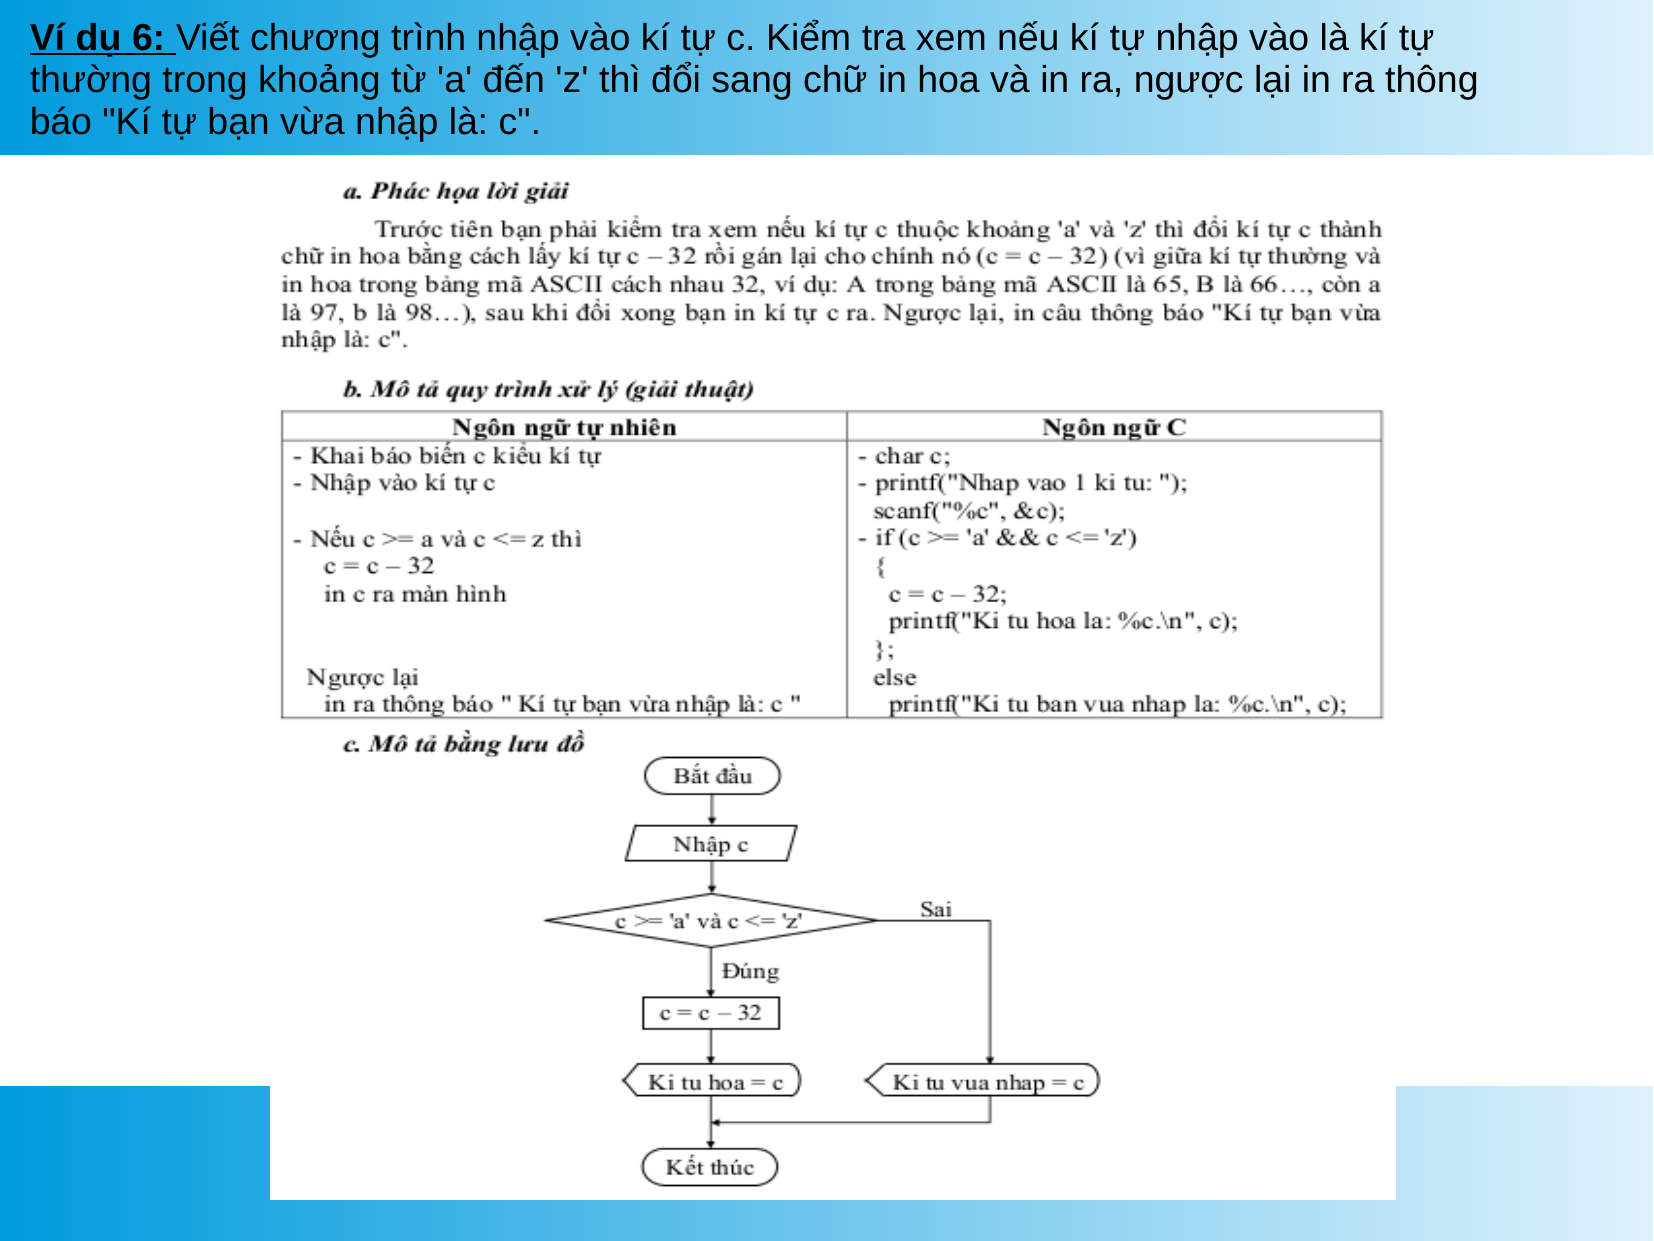

Ví dụ 6: Viết chương trình nhập vào kí tự c. Kiểm tra xem nếu kí tự nhập vào là kí tự
thường trong khoảng từ 'a' đến 'z' thì đổi sang chữ in hoa và in ra, ngược lại in ra thông báo "Kí tự bạn vừa nhập là: c".